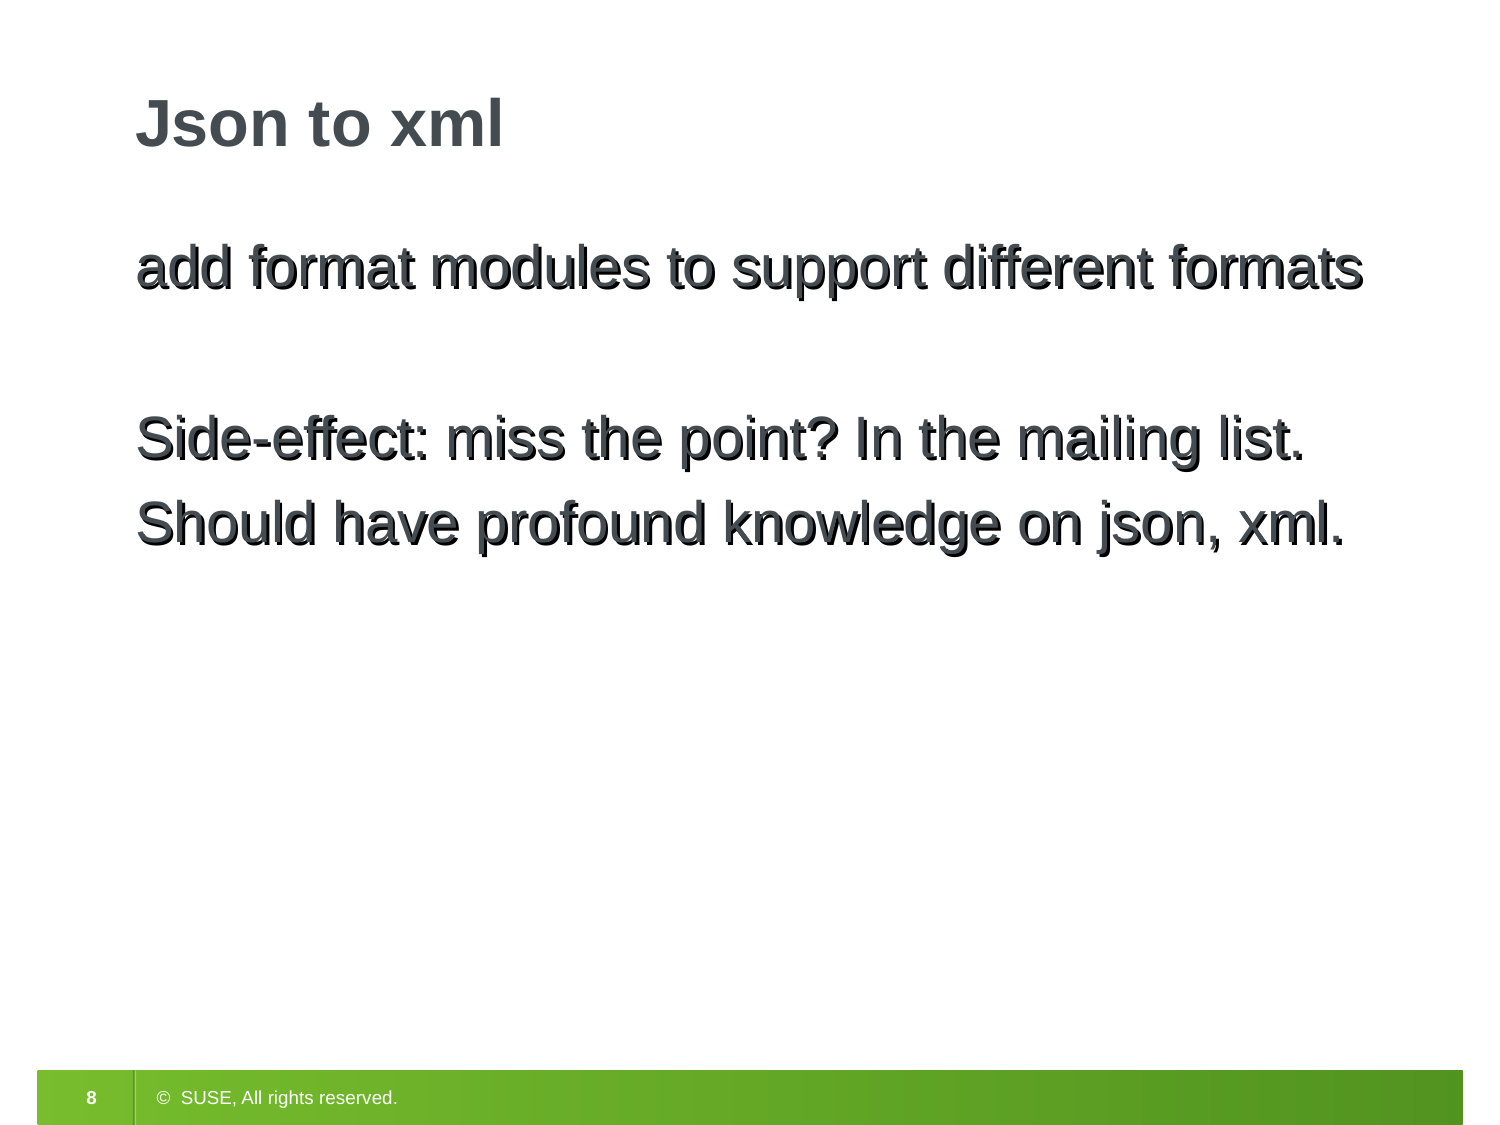

# Json to xml
add format modules to support different formats
Side-effect: miss the point? In the mailing list.
Should have profound knowledge on json, xml.